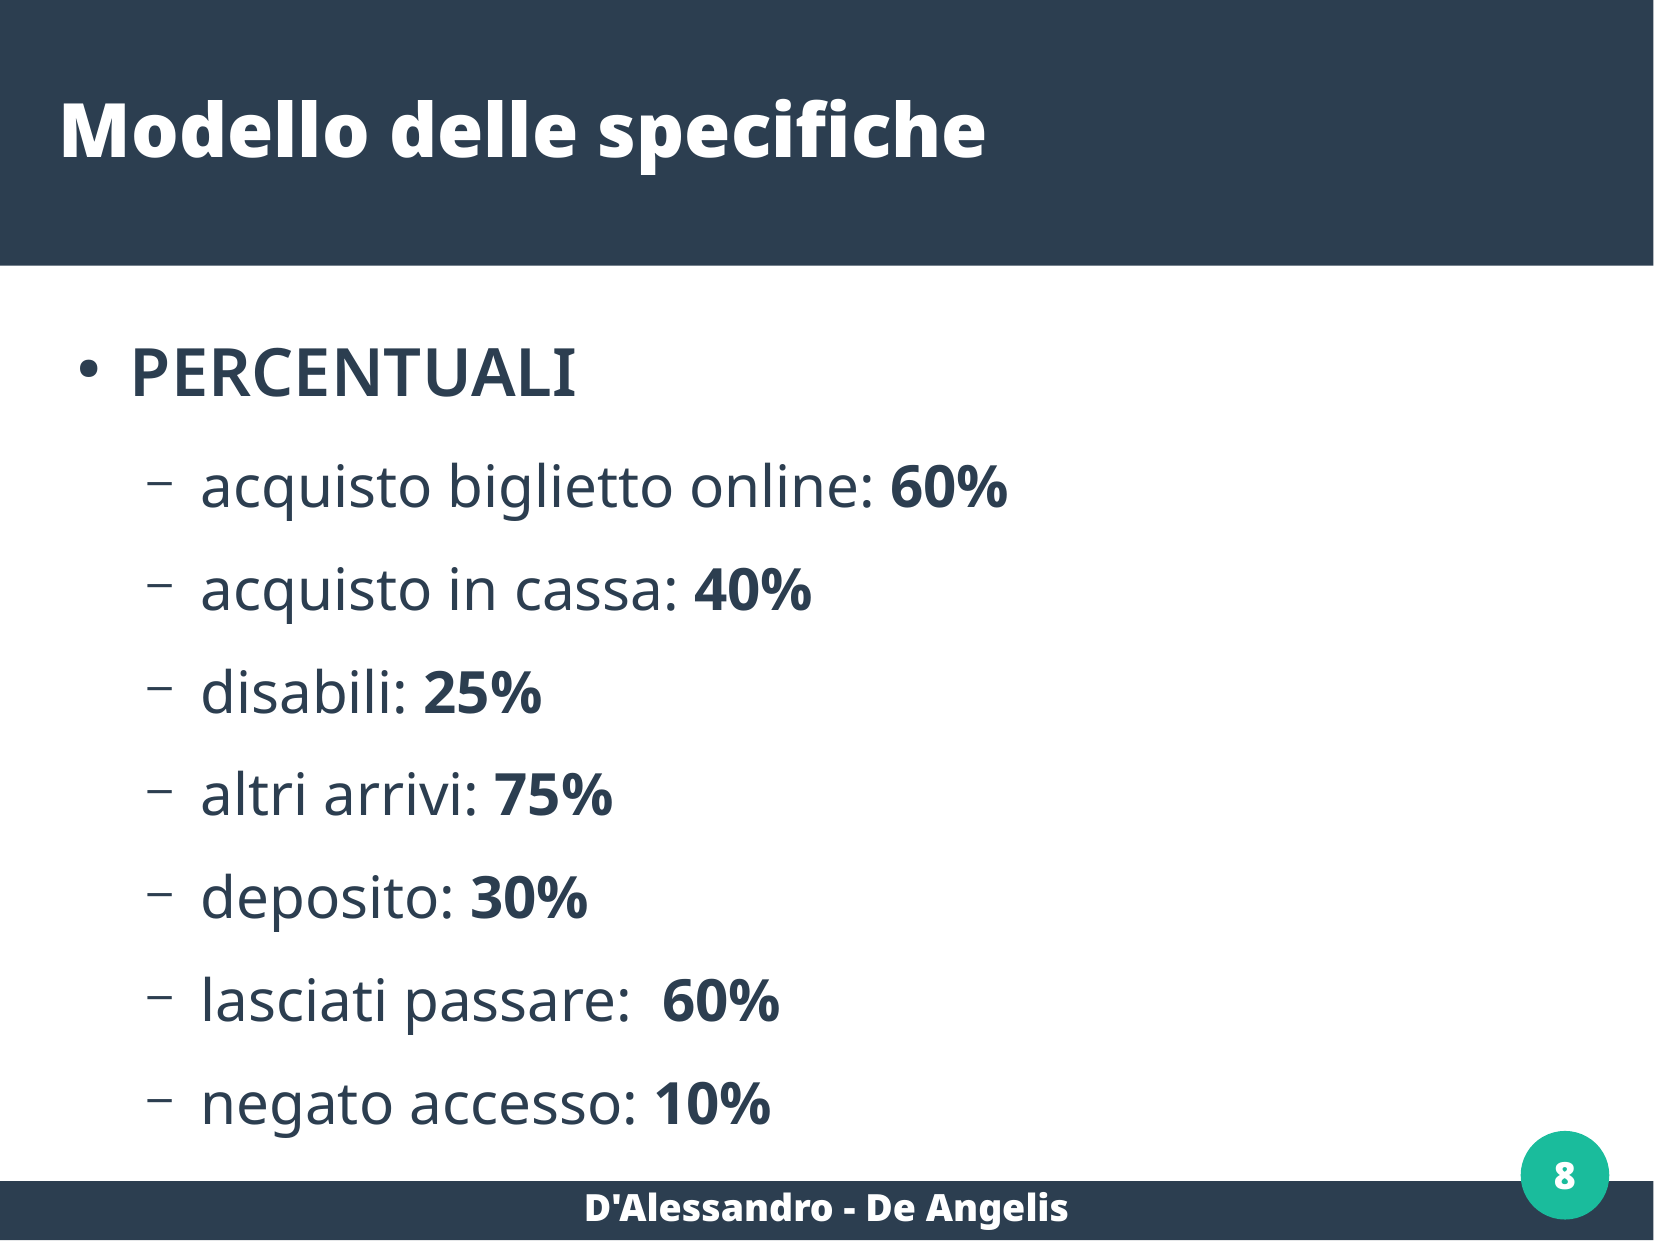

# Modello delle specifiche
PERCENTUALI
acquisto biglietto online: 60%
acquisto in cassa: 40%
disabili: 25%
altri arrivi: 75%
deposito: 30%
lasciati passare: 60%
negato accesso: 10%
8
D'Alessandro - De Angelis